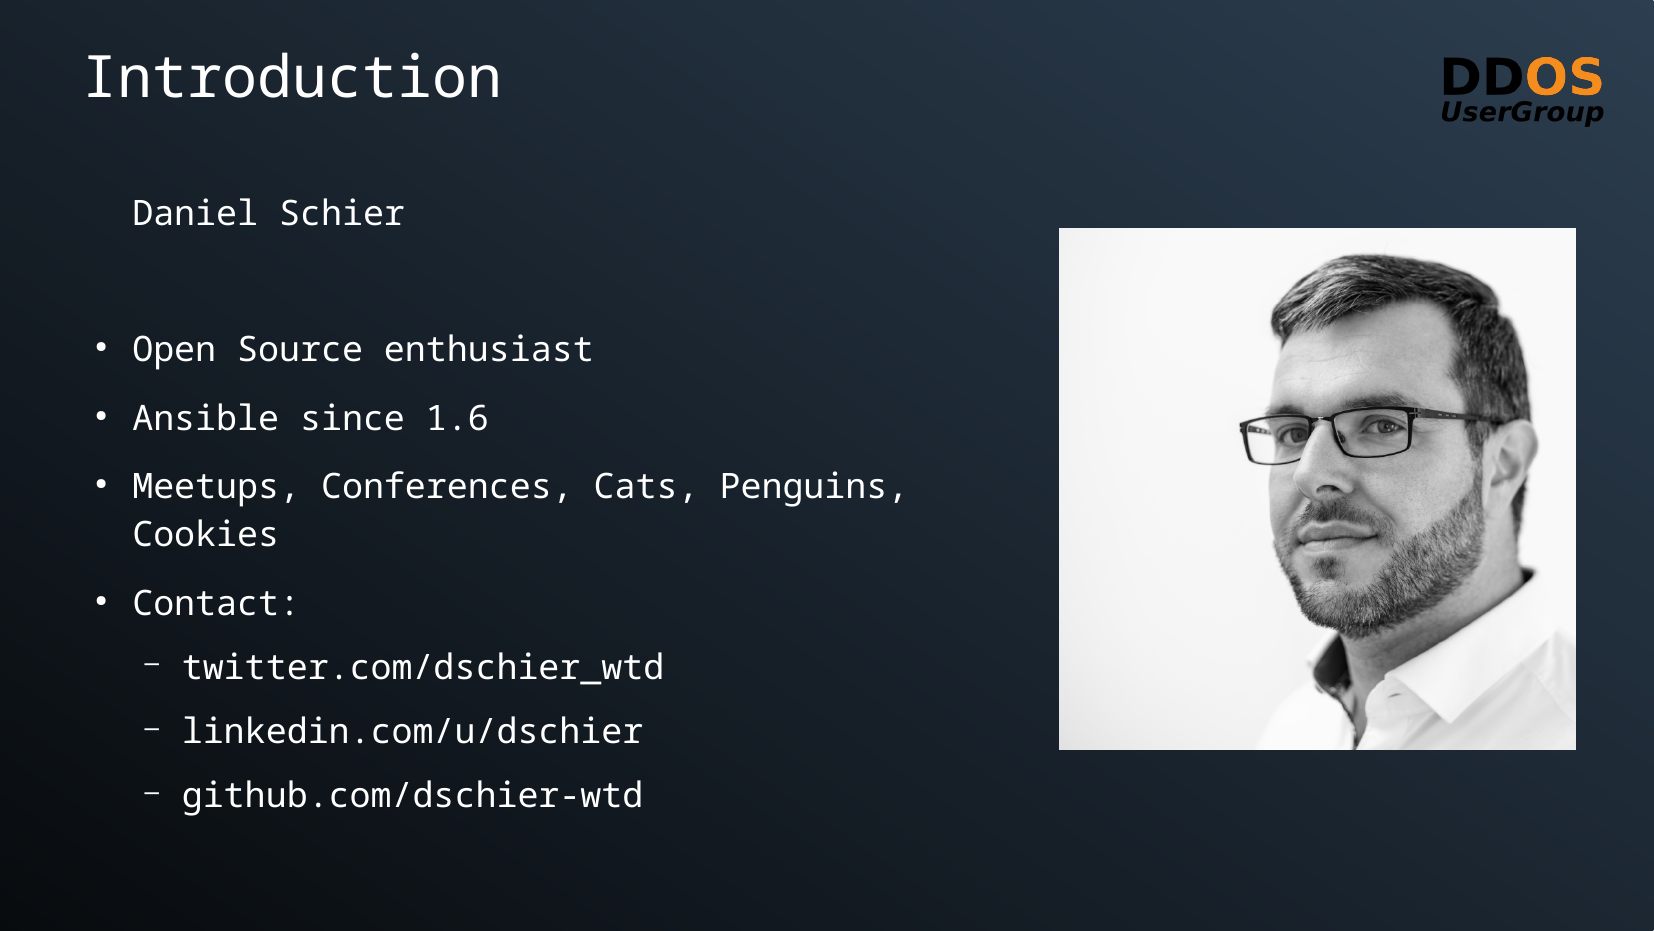

# Introduction
Daniel Schier
Open Source enthusiast
Ansible since 1.6
Meetups, Conferences, Cats, Penguins, Cookies
Contact:
twitter.com/dschier_wtd
linkedin.com/u/dschier
github.com/dschier-wtd